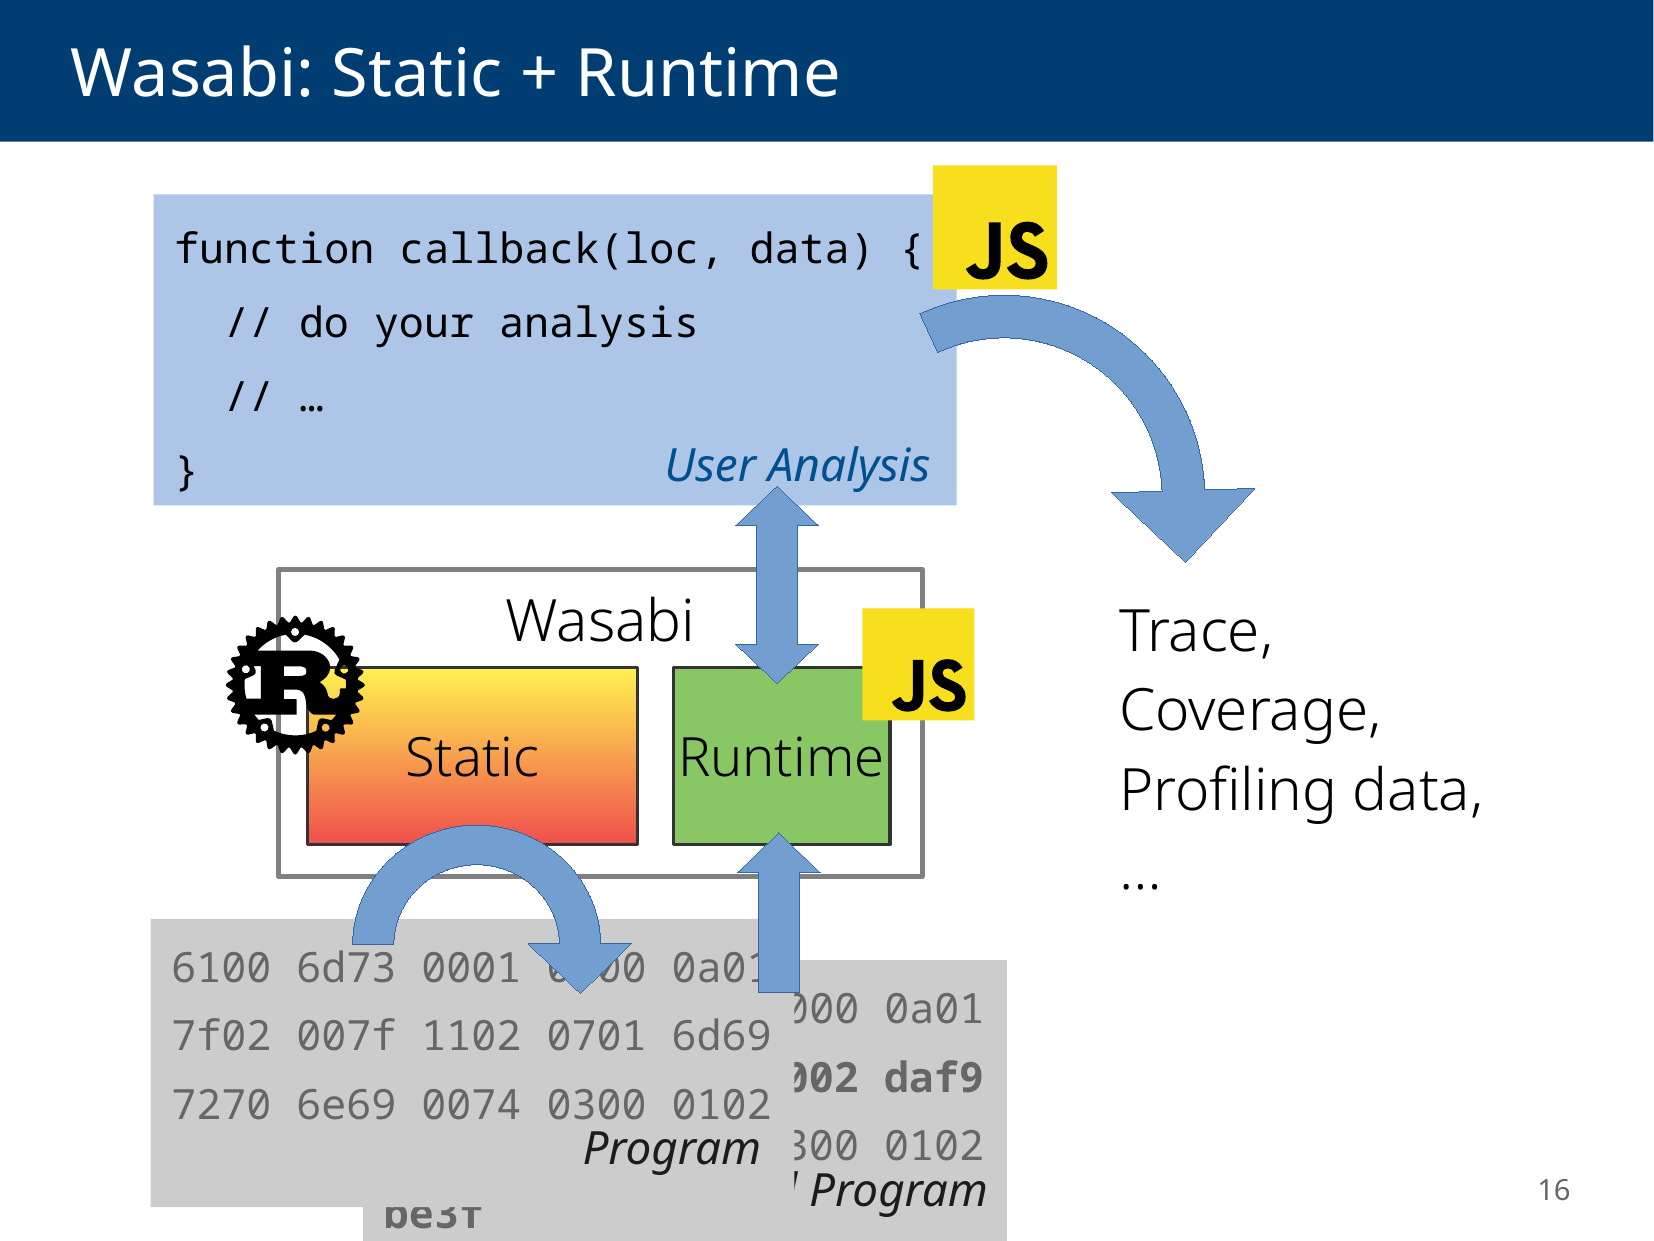

# Wasabi: Static + Runtime
function callback(loc, data) {
 // do your analysis
 // …
}
User Analysis
Wasabi
Trace,
Coverage,
Profiling data,
…
Static
Runtime
6100 6d73 0001 0000 0a01
7f02 007f 1102 0701 6d69
7270 6e69 0074 0300 0102
Program
6100 6d73 0001 0000 0a01
7f02 007f 1301 0002 daf9
7380 6e69 0074 0300 0102
be3f
Instrumented Program
16